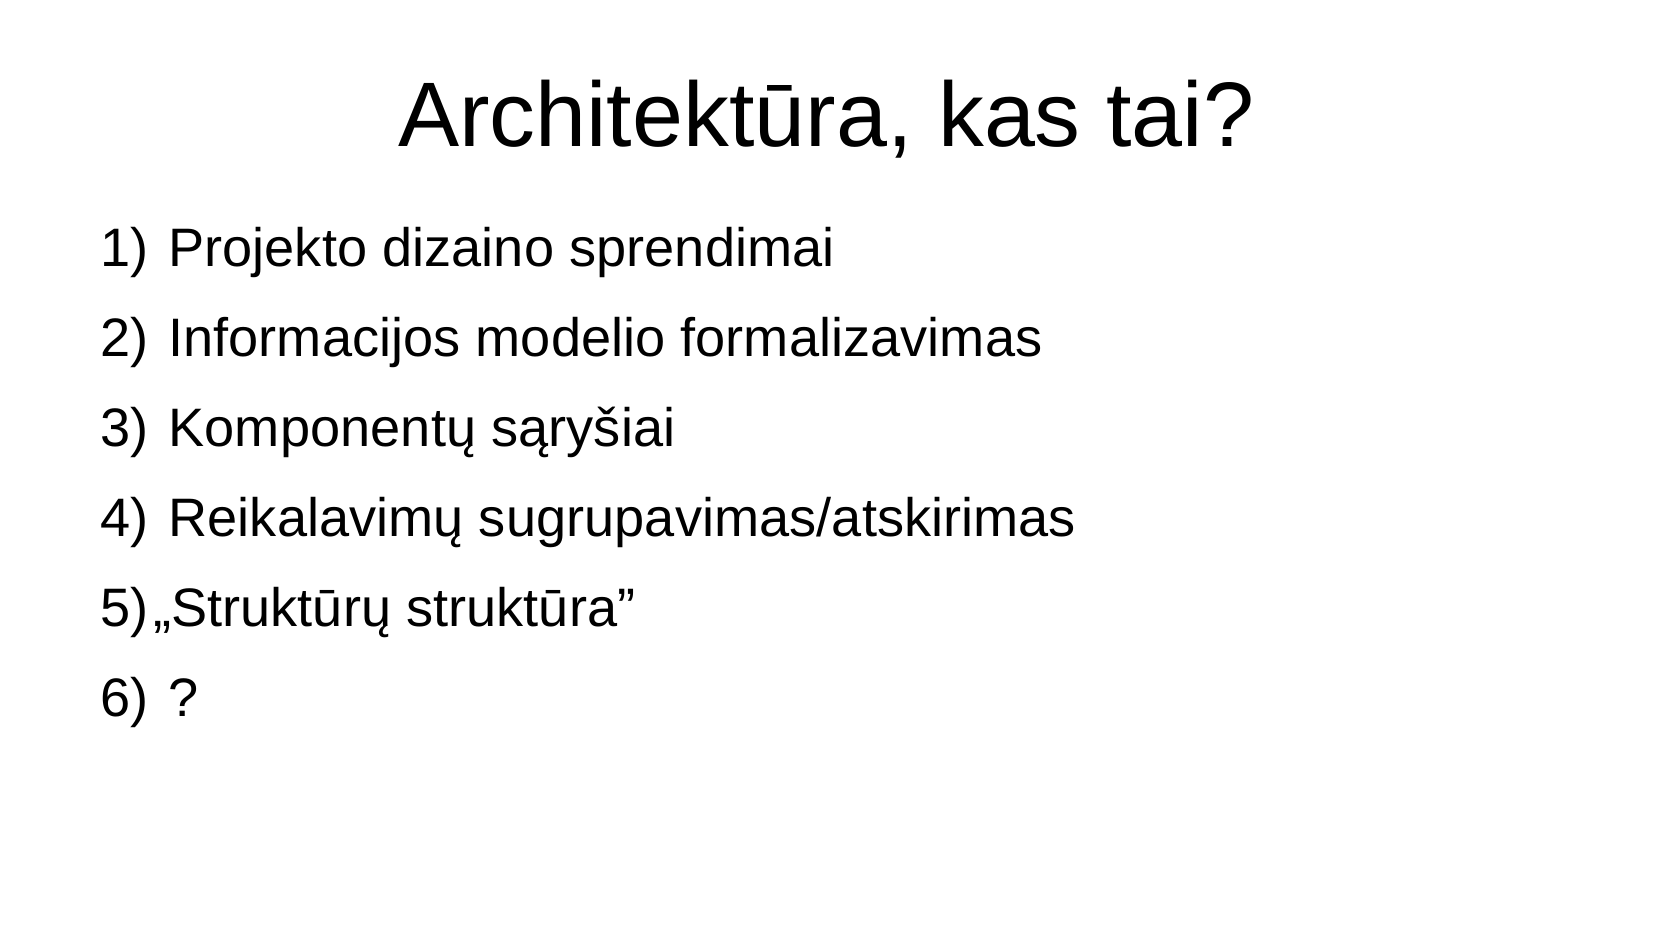

# Architektūra, kas tai?
 Projekto dizaino sprendimai
 Informacijos modelio formalizavimas
 Komponentų sąryšiai
 Reikalavimų sugrupavimas/atskirimas
„Struktūrų struktūra”
 ?